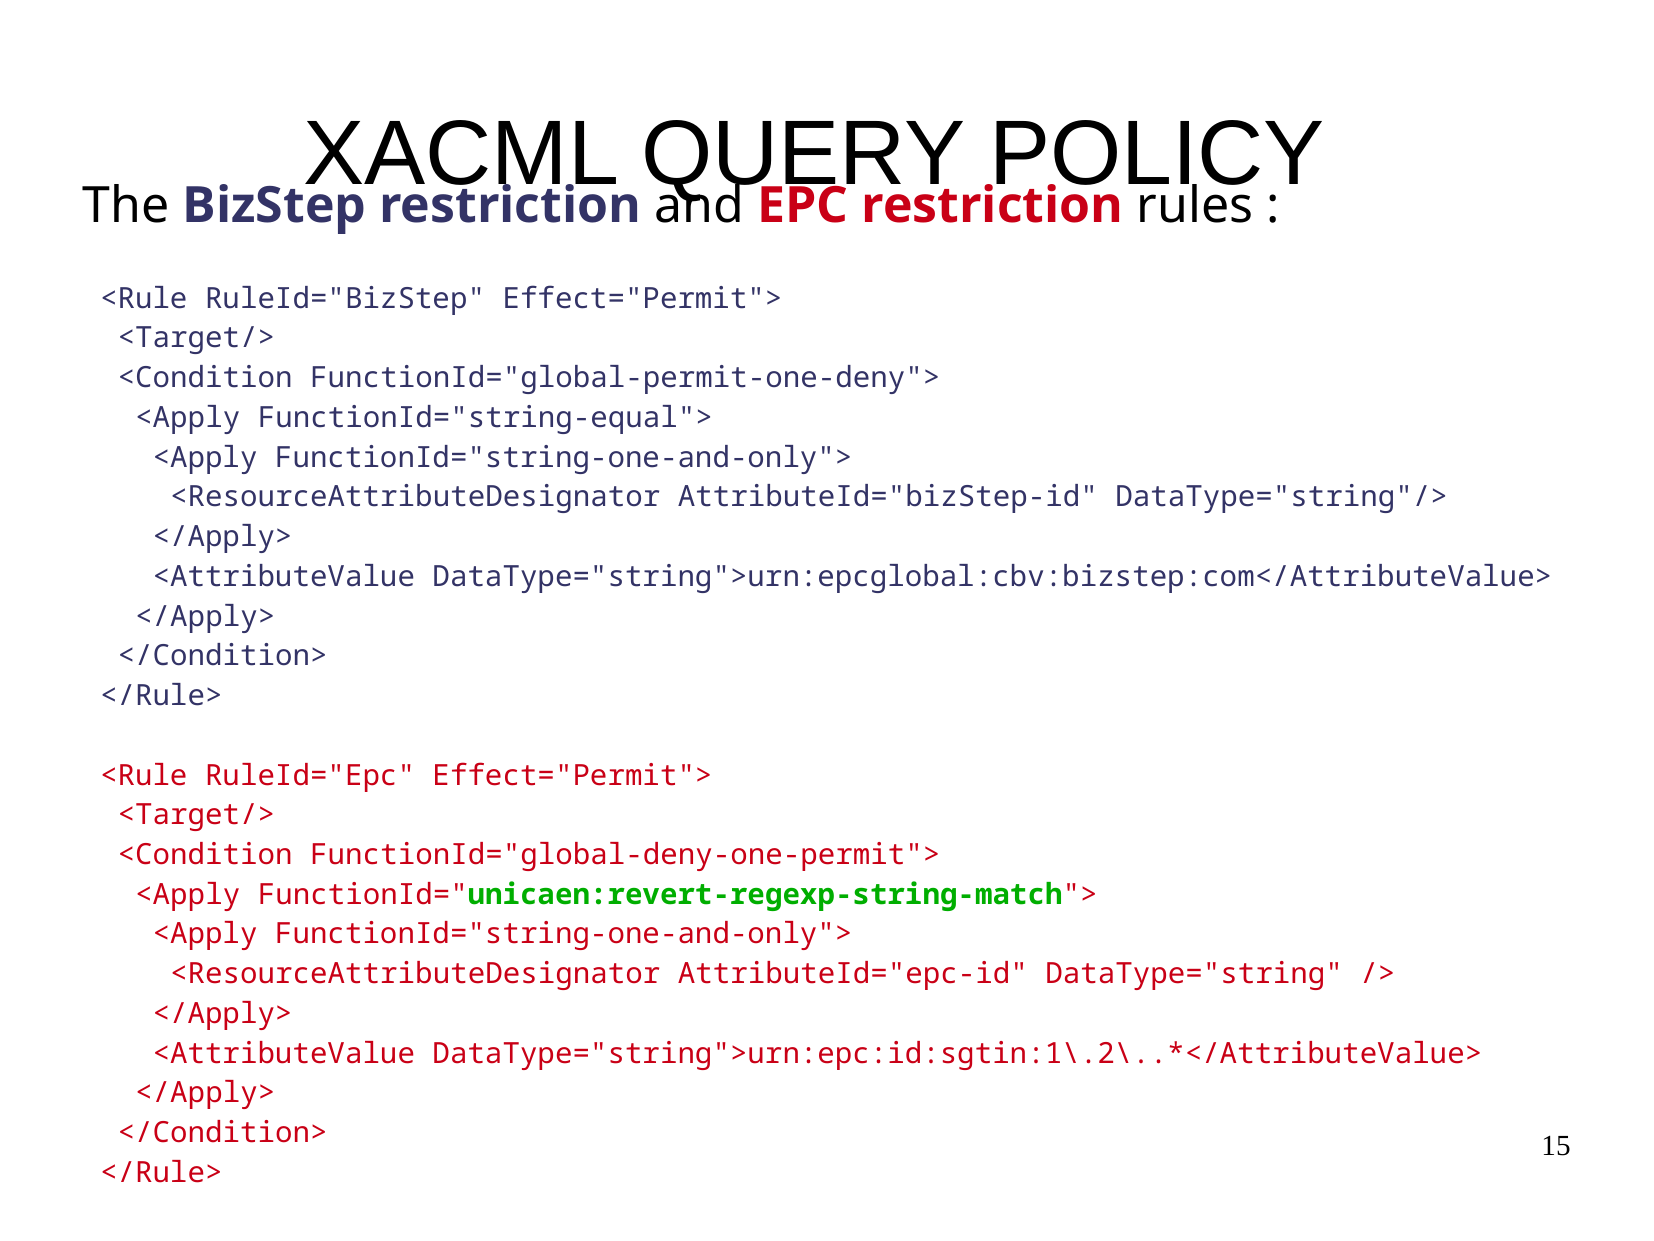

# XACML QUERY POLICY
The BizStep restriction and EPC restriction rules :
 <Rule RuleId="BizStep" Effect="Permit">
 <Target/>
 <Condition FunctionId="global-permit-one-deny">
 <Apply FunctionId="string-equal">
 <Apply FunctionId="string-one-and-only">
 <ResourceAttributeDesignator AttributeId="bizStep-id" DataType="string"/>
 </Apply>
 <AttributeValue DataType="string">urn:epcglobal:cbv:bizstep:com</AttributeValue>
 </Apply>
 </Condition>
 </Rule>
 <Rule RuleId="Epc" Effect="Permit">
 <Target/>
 <Condition FunctionId="global-deny-one-permit">
 <Apply FunctionId="unicaen:revert-regexp-string-match">
 <Apply FunctionId="string-one-and-only">
 <ResourceAttributeDesignator AttributeId="epc-id" DataType="string" />
 </Apply>
 <AttributeValue DataType="string">urn:epc:id:sgtin:1\.2\..*</AttributeValue>
 </Apply>
 </Condition>
 </Rule>
15